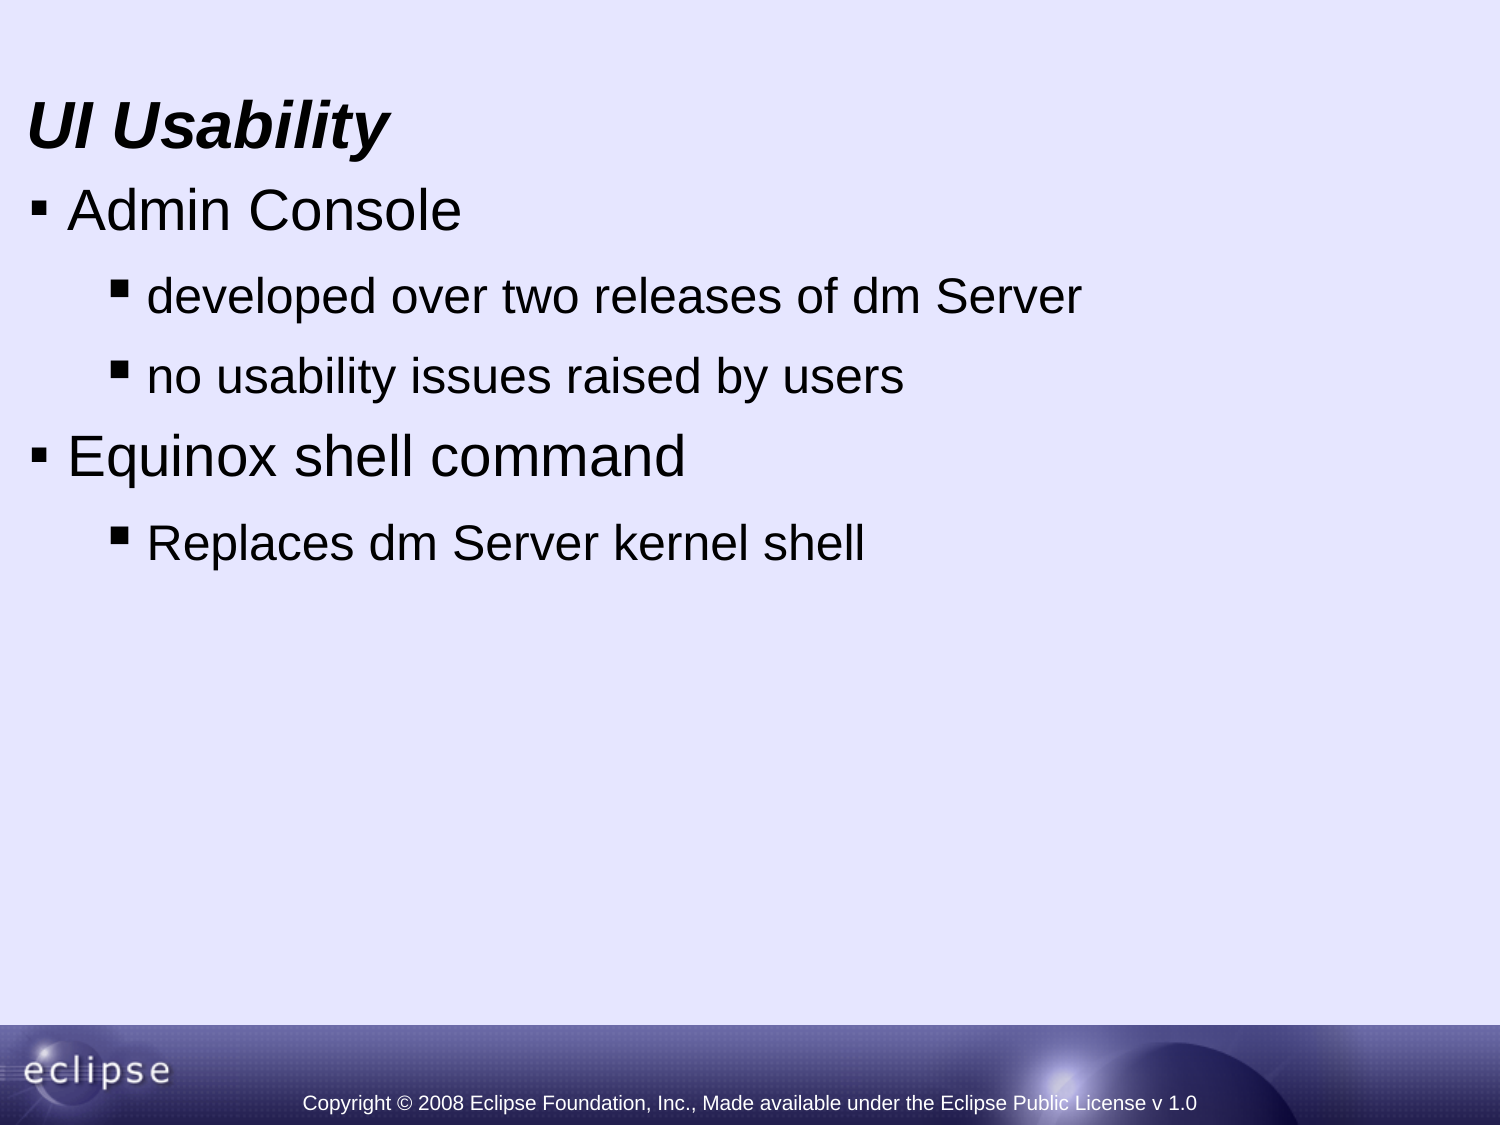

# UI Usability
Admin Console
developed over two releases of dm Server
no usability issues raised by users
Equinox shell command
Replaces dm Server kernel shell